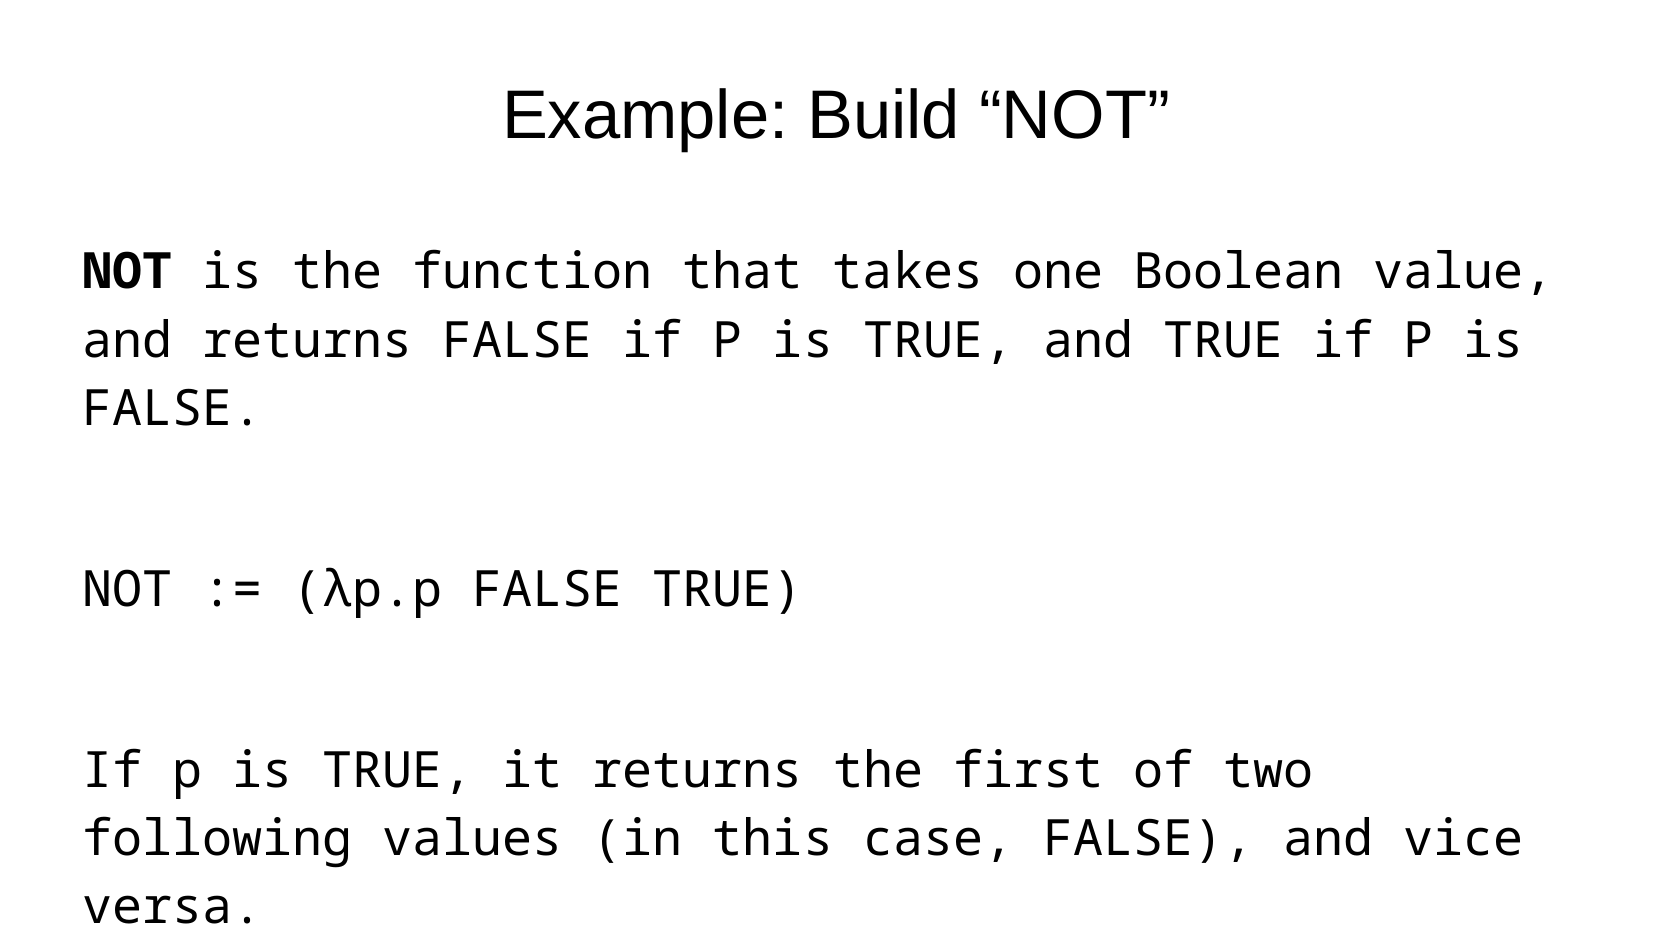

# Example: Build “NOT”
NOT is the function that takes one Boolean value, and returns FALSE if P is TRUE, and TRUE if P is FALSE.
NOT := (λp.p FALSE TRUE)
If p is TRUE, it returns the first of two following values (in this case, FALSE), and vice versa.